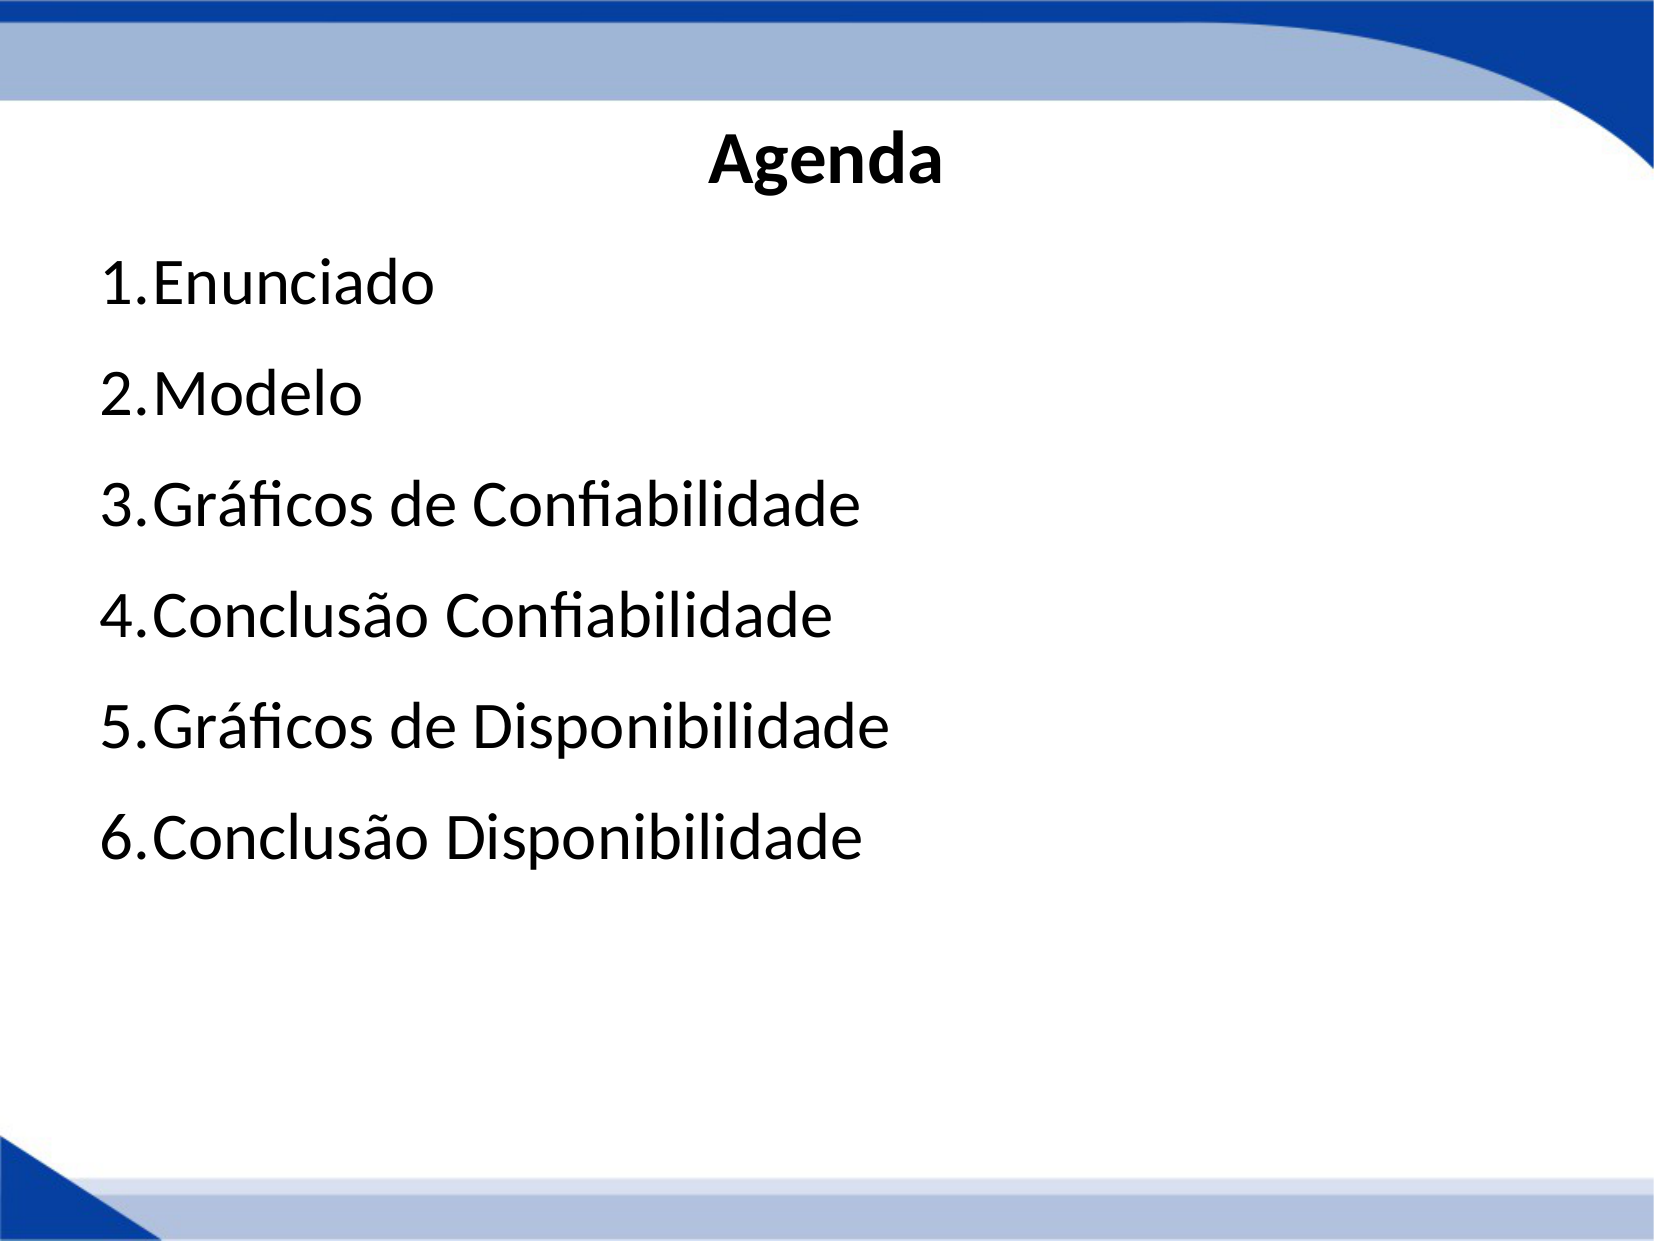

# Agenda
Enunciado
Modelo
Gráficos de Confiabilidade
Conclusão Confiabilidade
Gráficos de Disponibilidade
Conclusão Disponibilidade